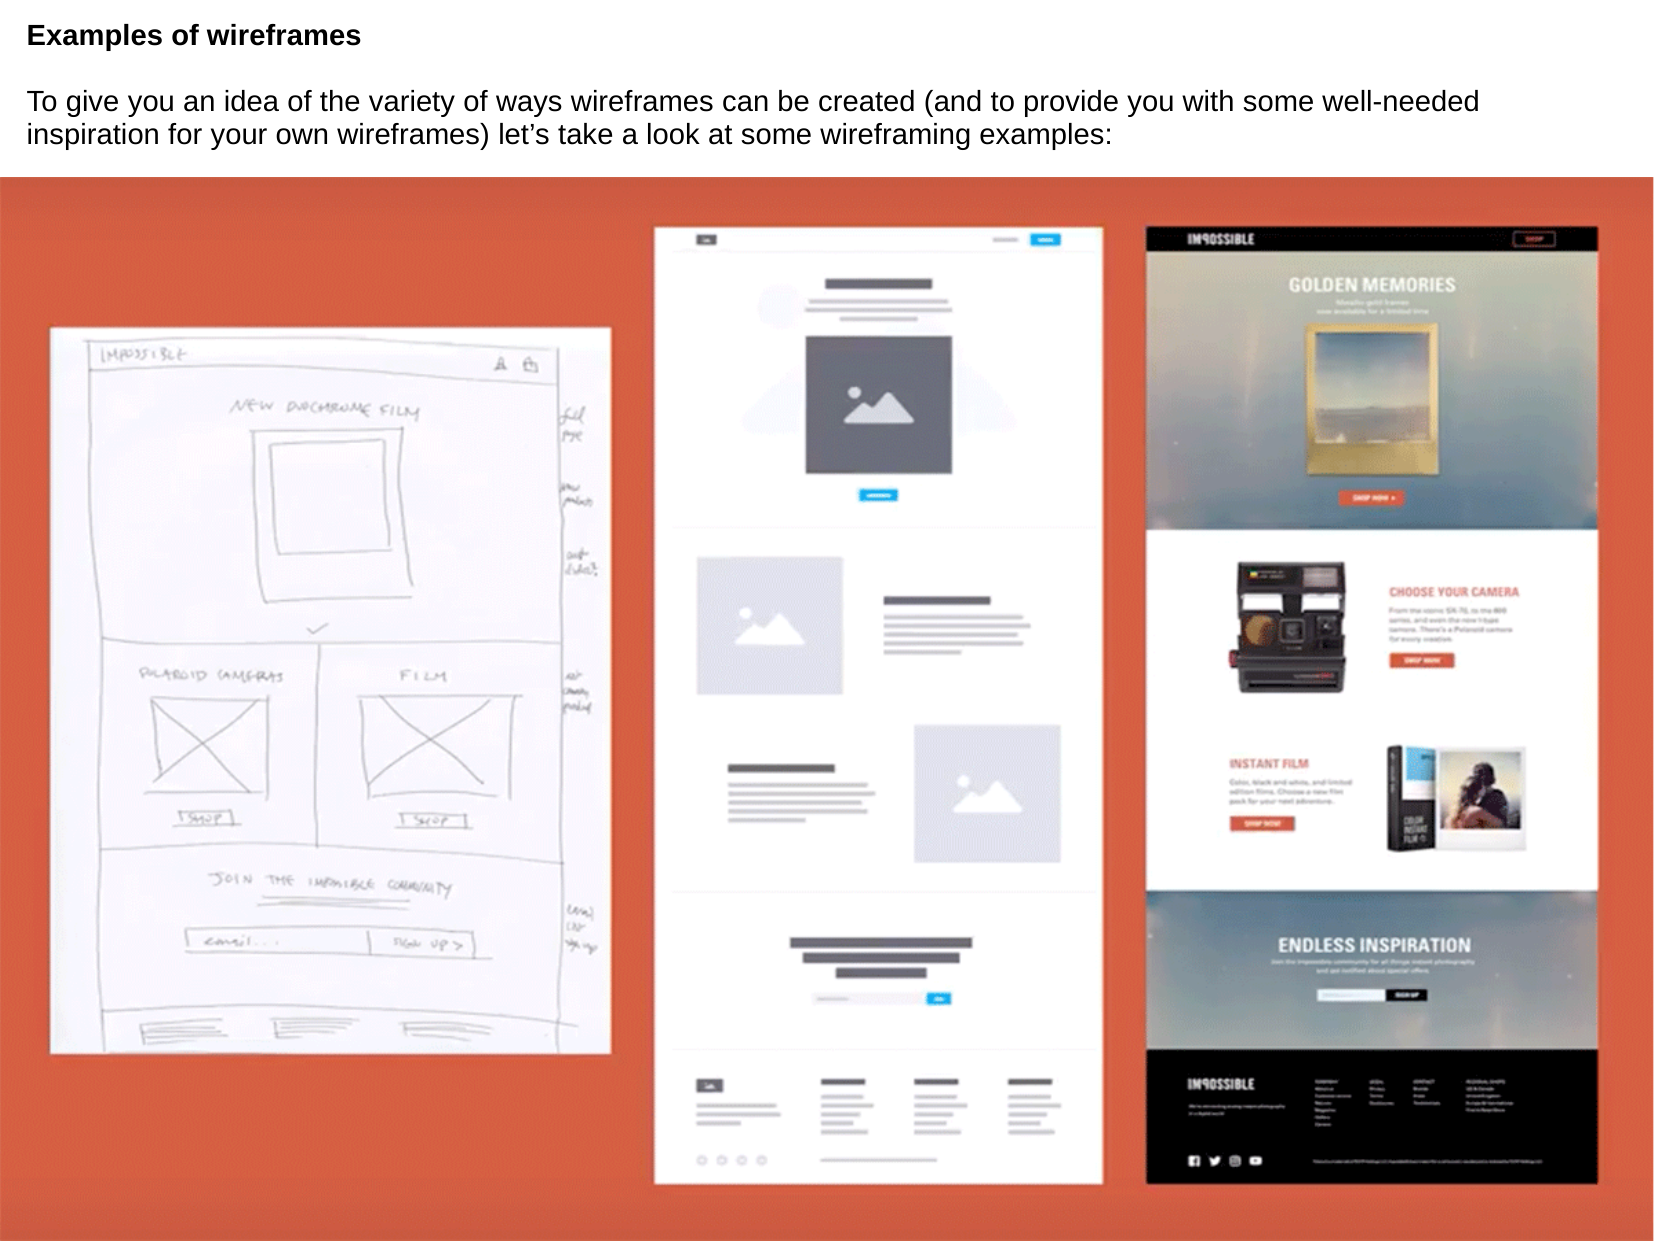

Examples of wireframes
To give you an idea of the variety of ways wireframes can be created (and to provide you with some well-needed inspiration for your own wireframes) let’s take a look at some wireframing examples: